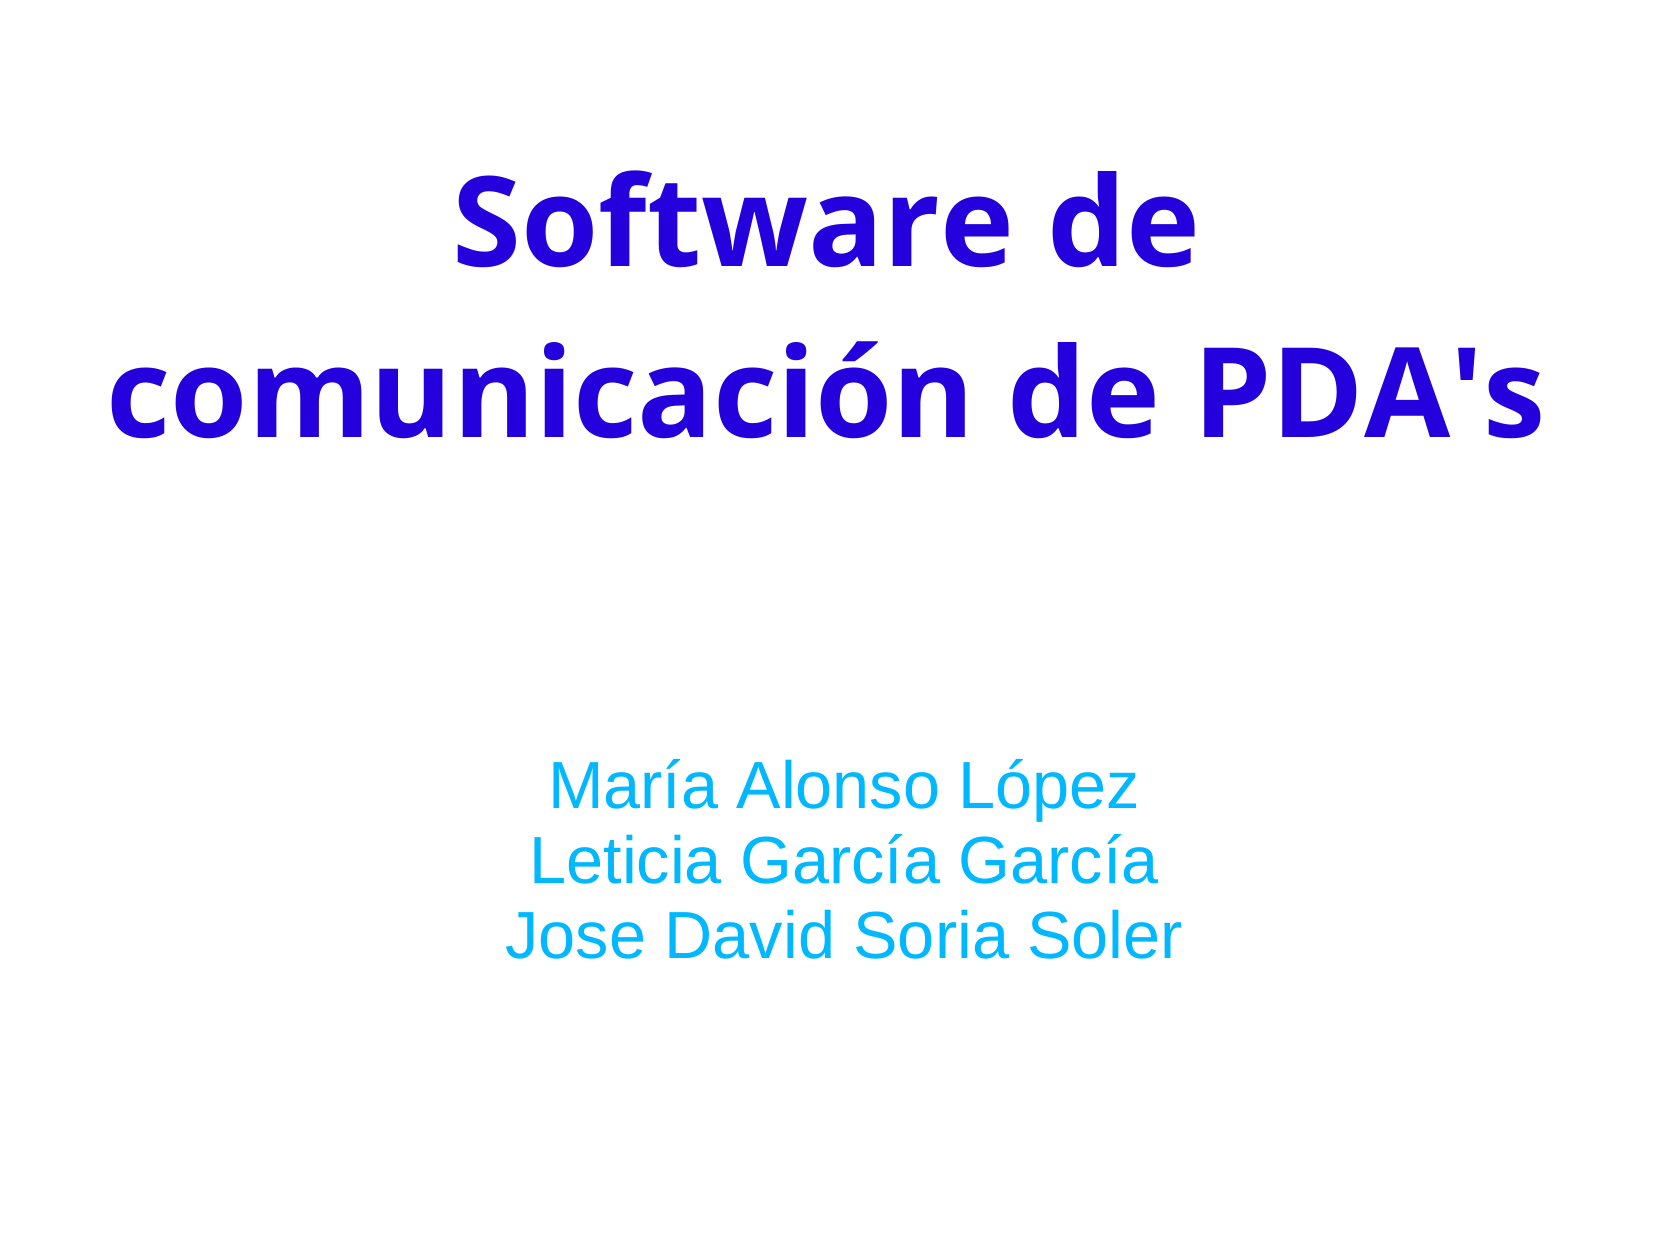

# Software de comunicación de PDA's
María Alonso López
Leticia García García
Jose David Soria Soler